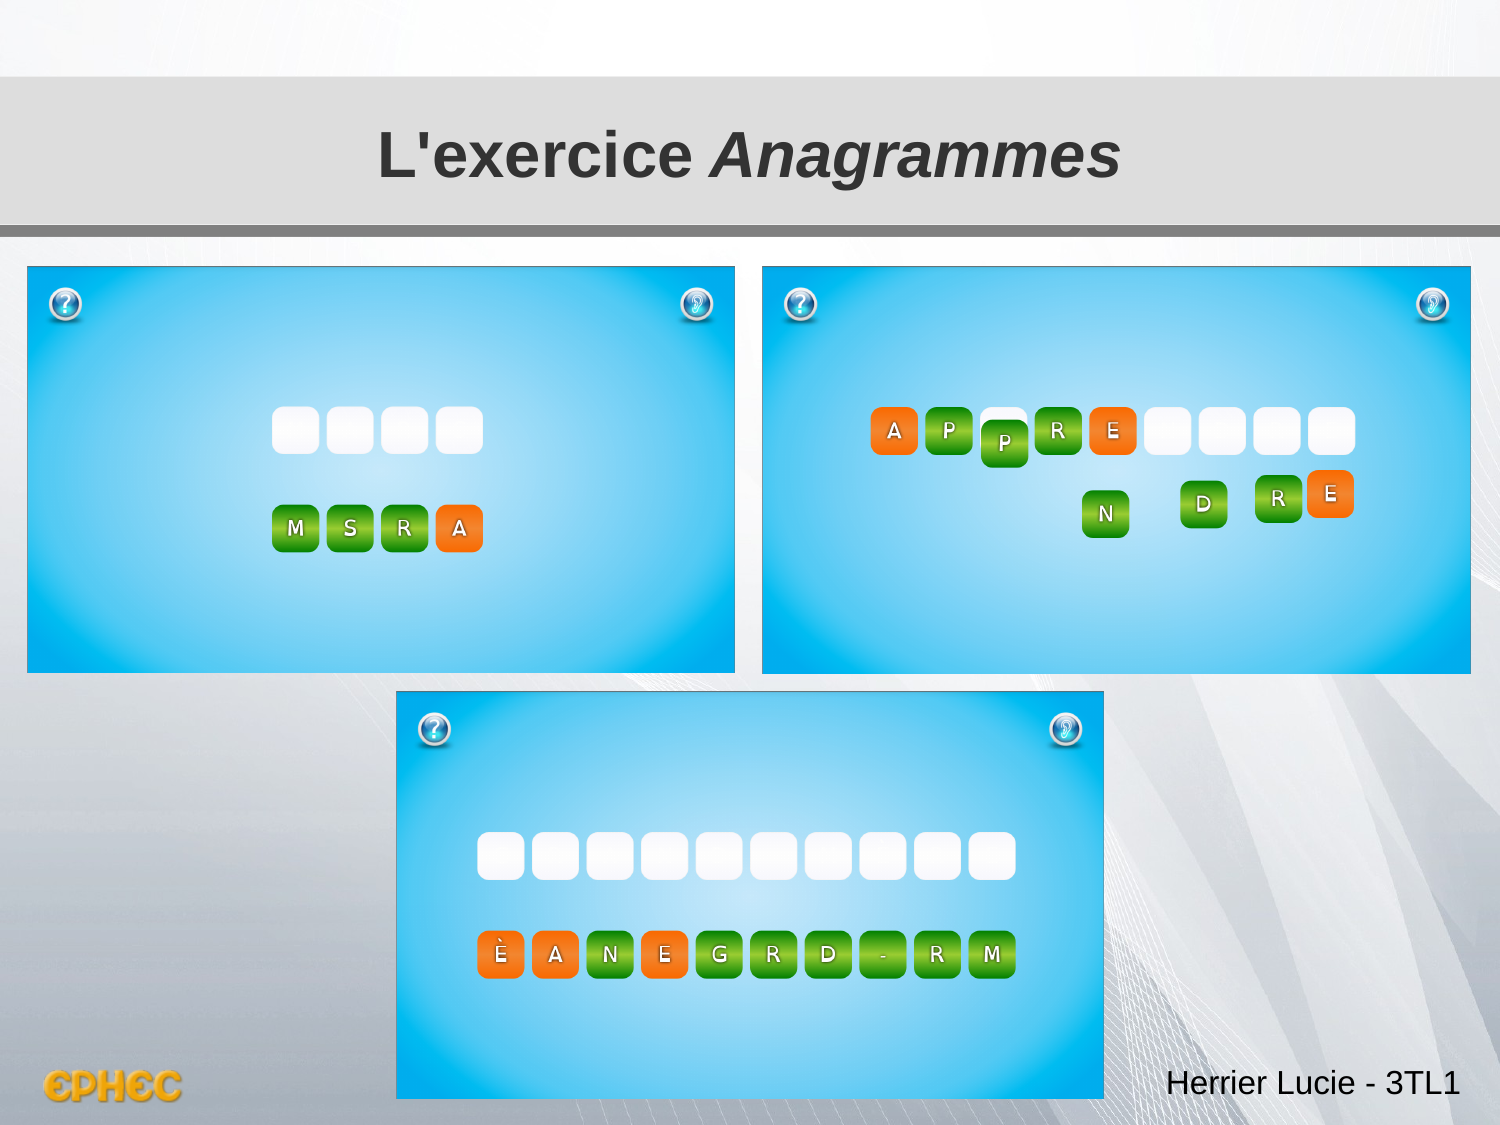

# L'exercice Anagrammes
Herrier Lucie - 3TL1